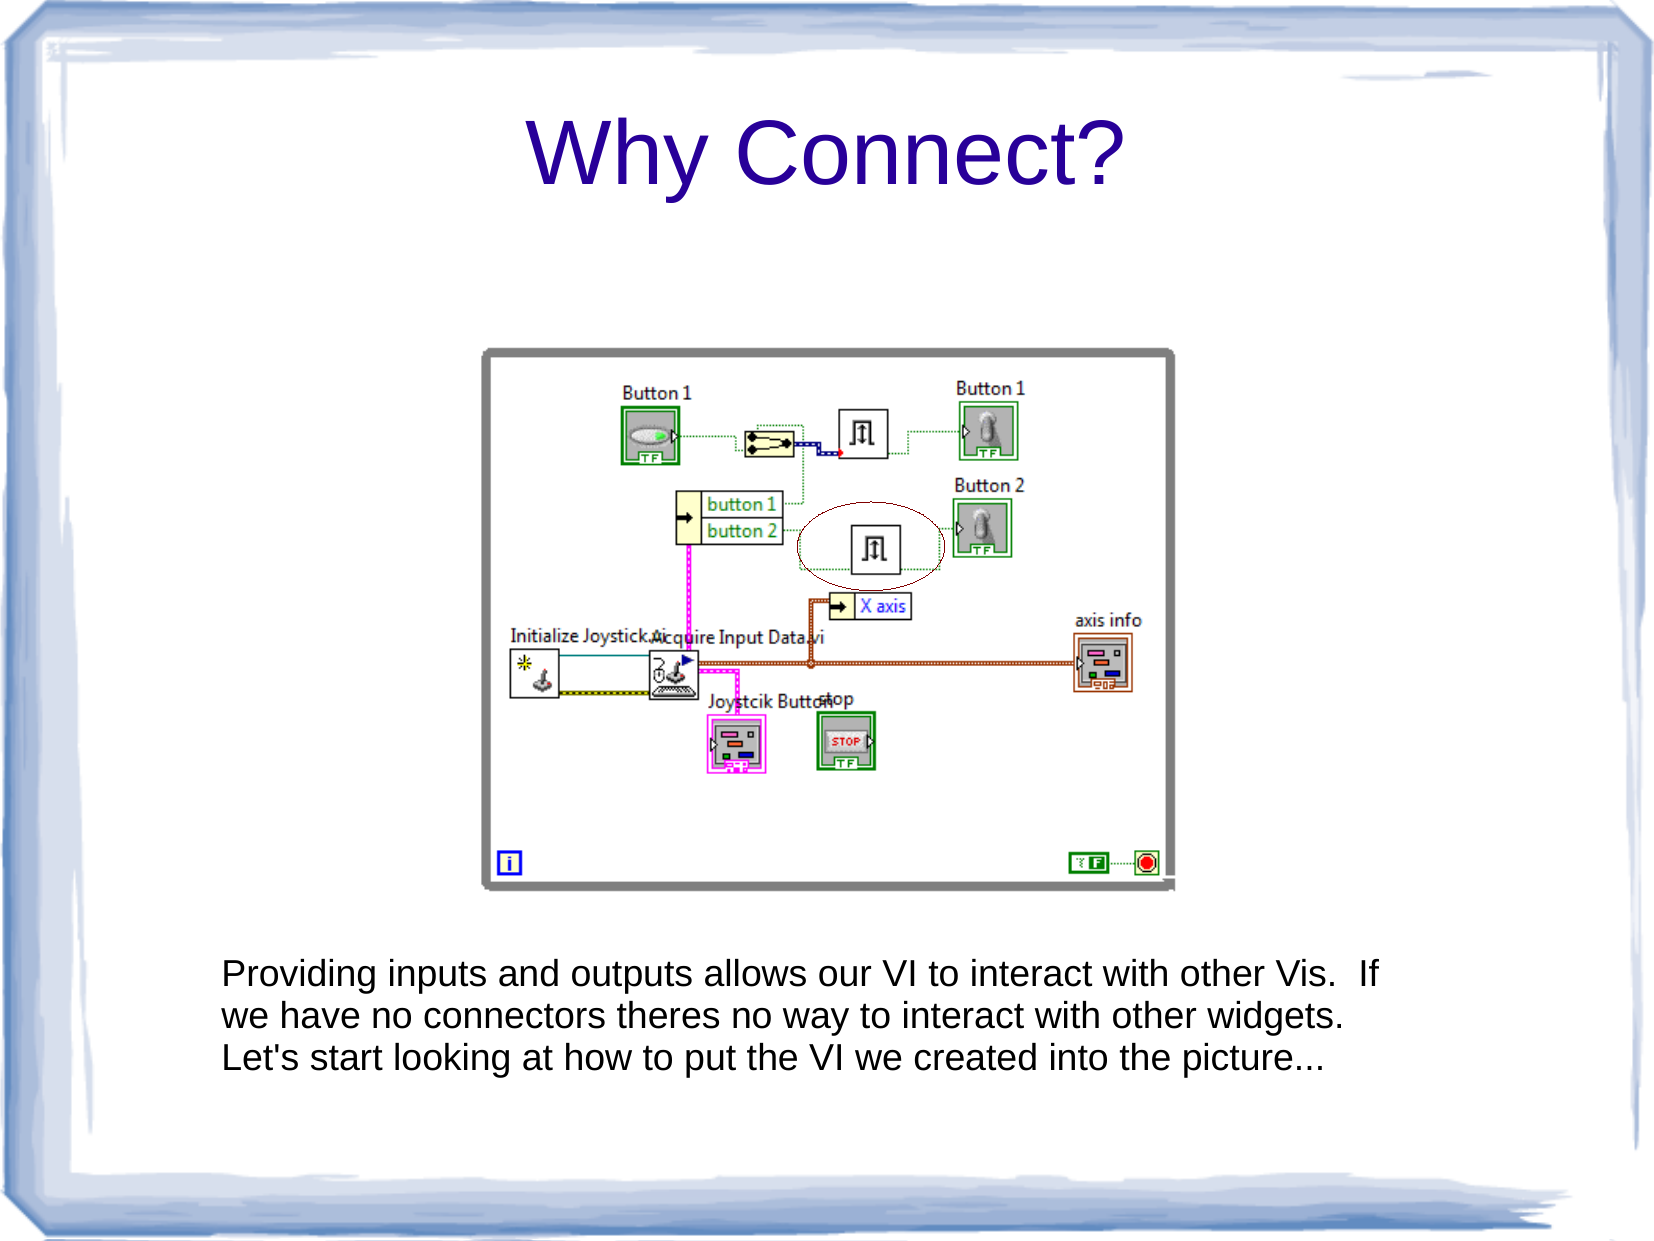

# Why Connect?
Providing inputs and outputs allows our VI to interact with other Vis. If we have no connectors theres no way to interact with other widgets. Let's start looking at how to put the VI we created into the picture...